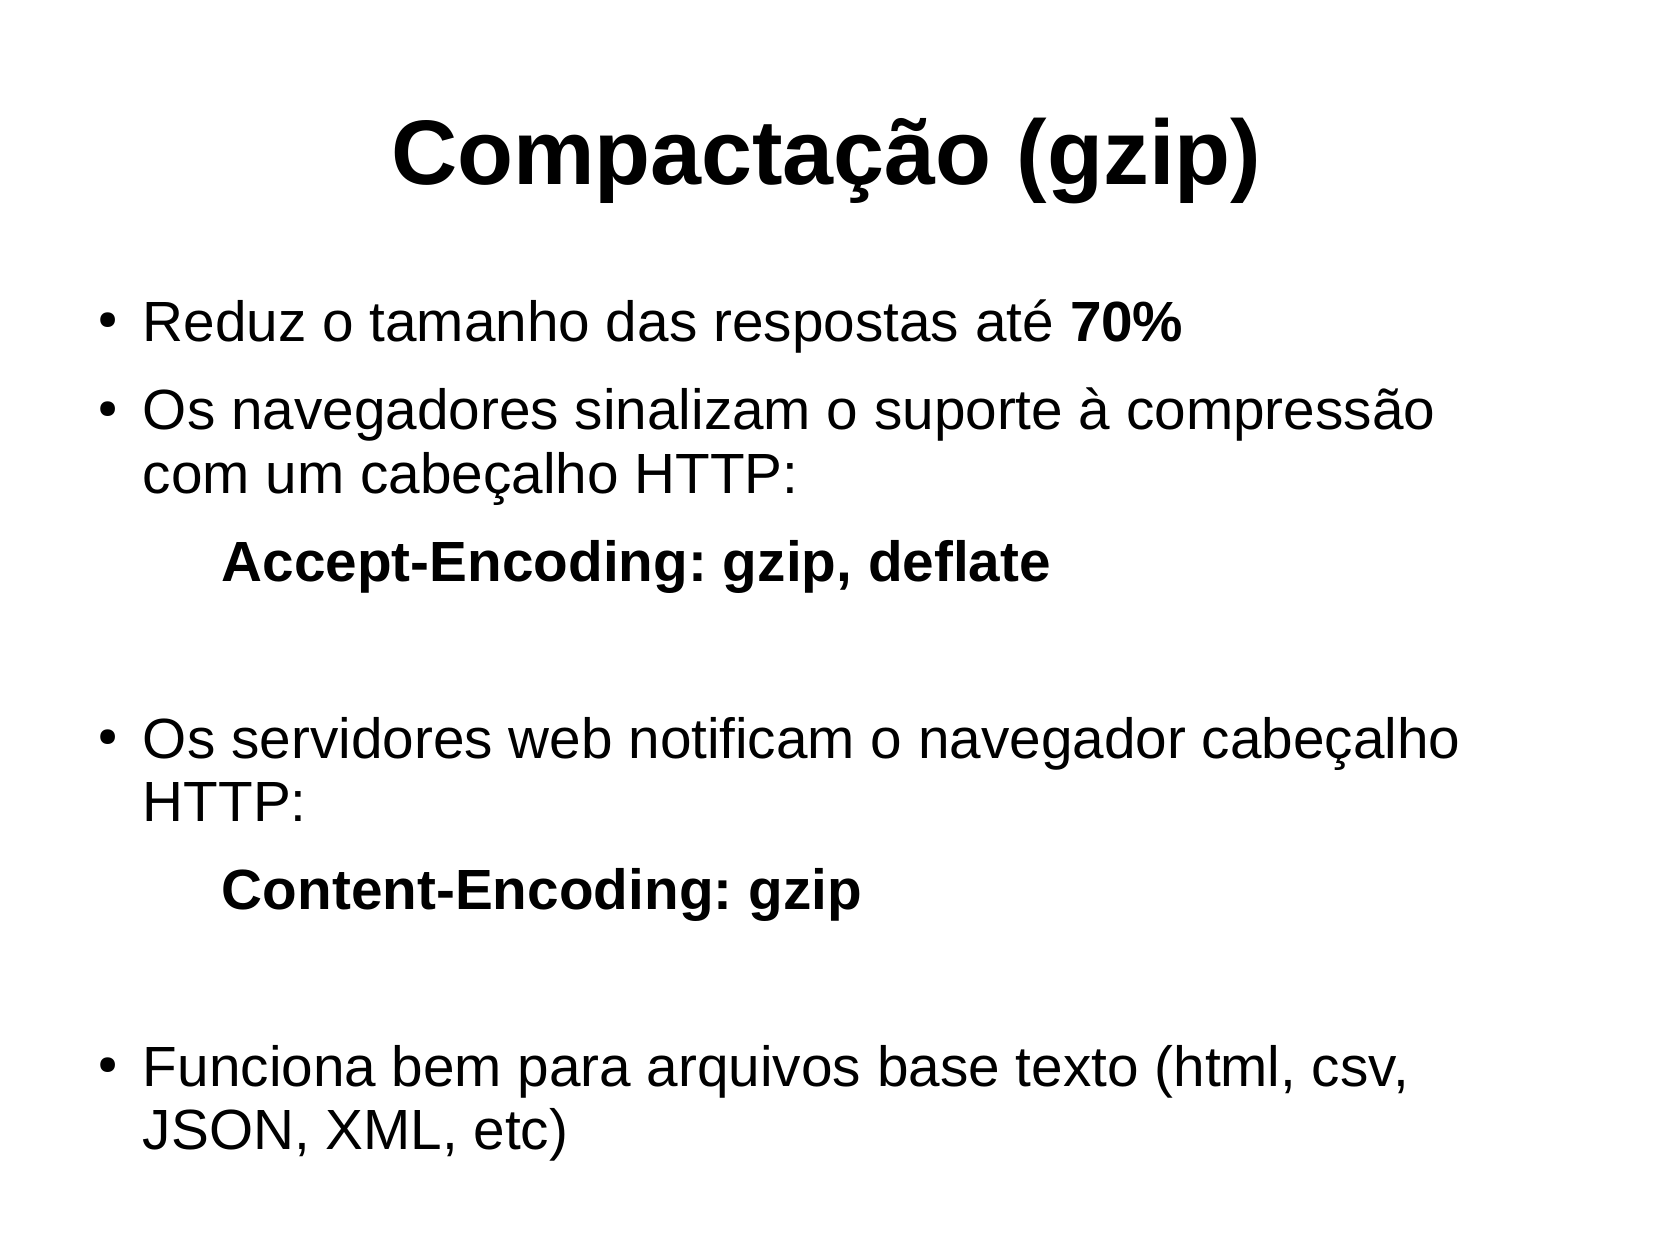

# Compactação (gzip)
Reduz o tamanho das respostas até 70%
Os navegadores sinalizam o suporte à compressão com um cabeçalho HTTP:
 Accept-Encoding: gzip, deflate
Os servidores web notificam o navegador cabeçalho HTTP:
 Content-Encoding: gzip
Funciona bem para arquivos base texto (html, csv, JSON, XML, etc)